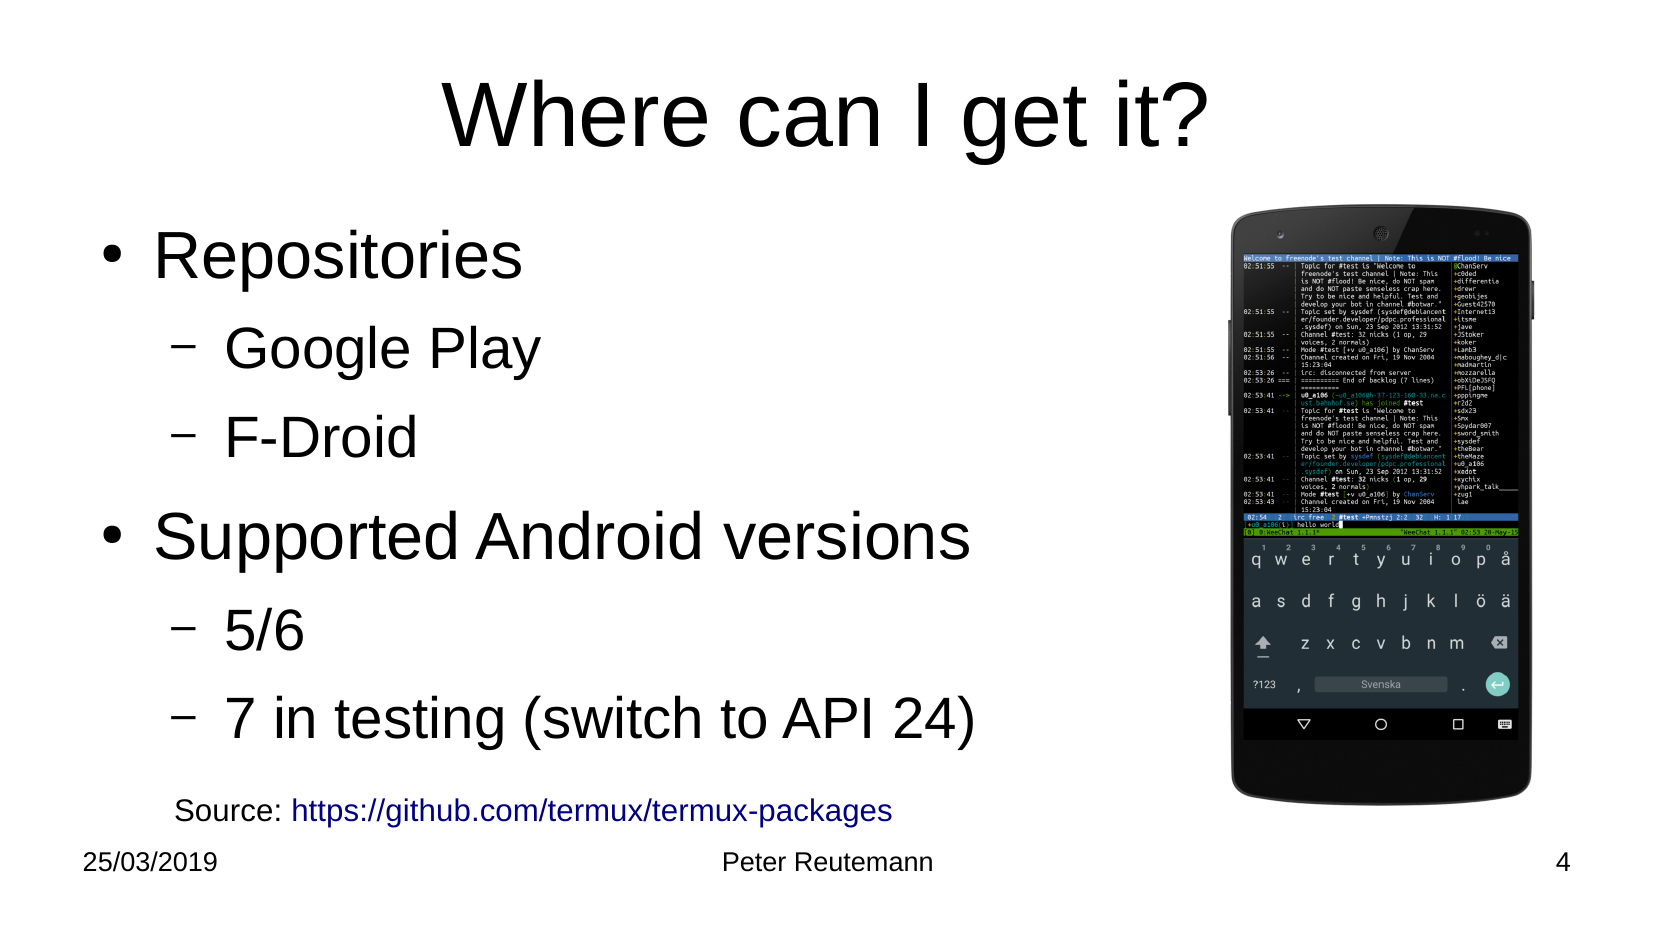

# Where can I get it?
Repositories
Google Play
F-Droid
Supported Android versions
5/6
7 in testing (switch to API 24)
Source: https://github.com/termux/termux-packages
25/03/2019
Peter Reutemann
4